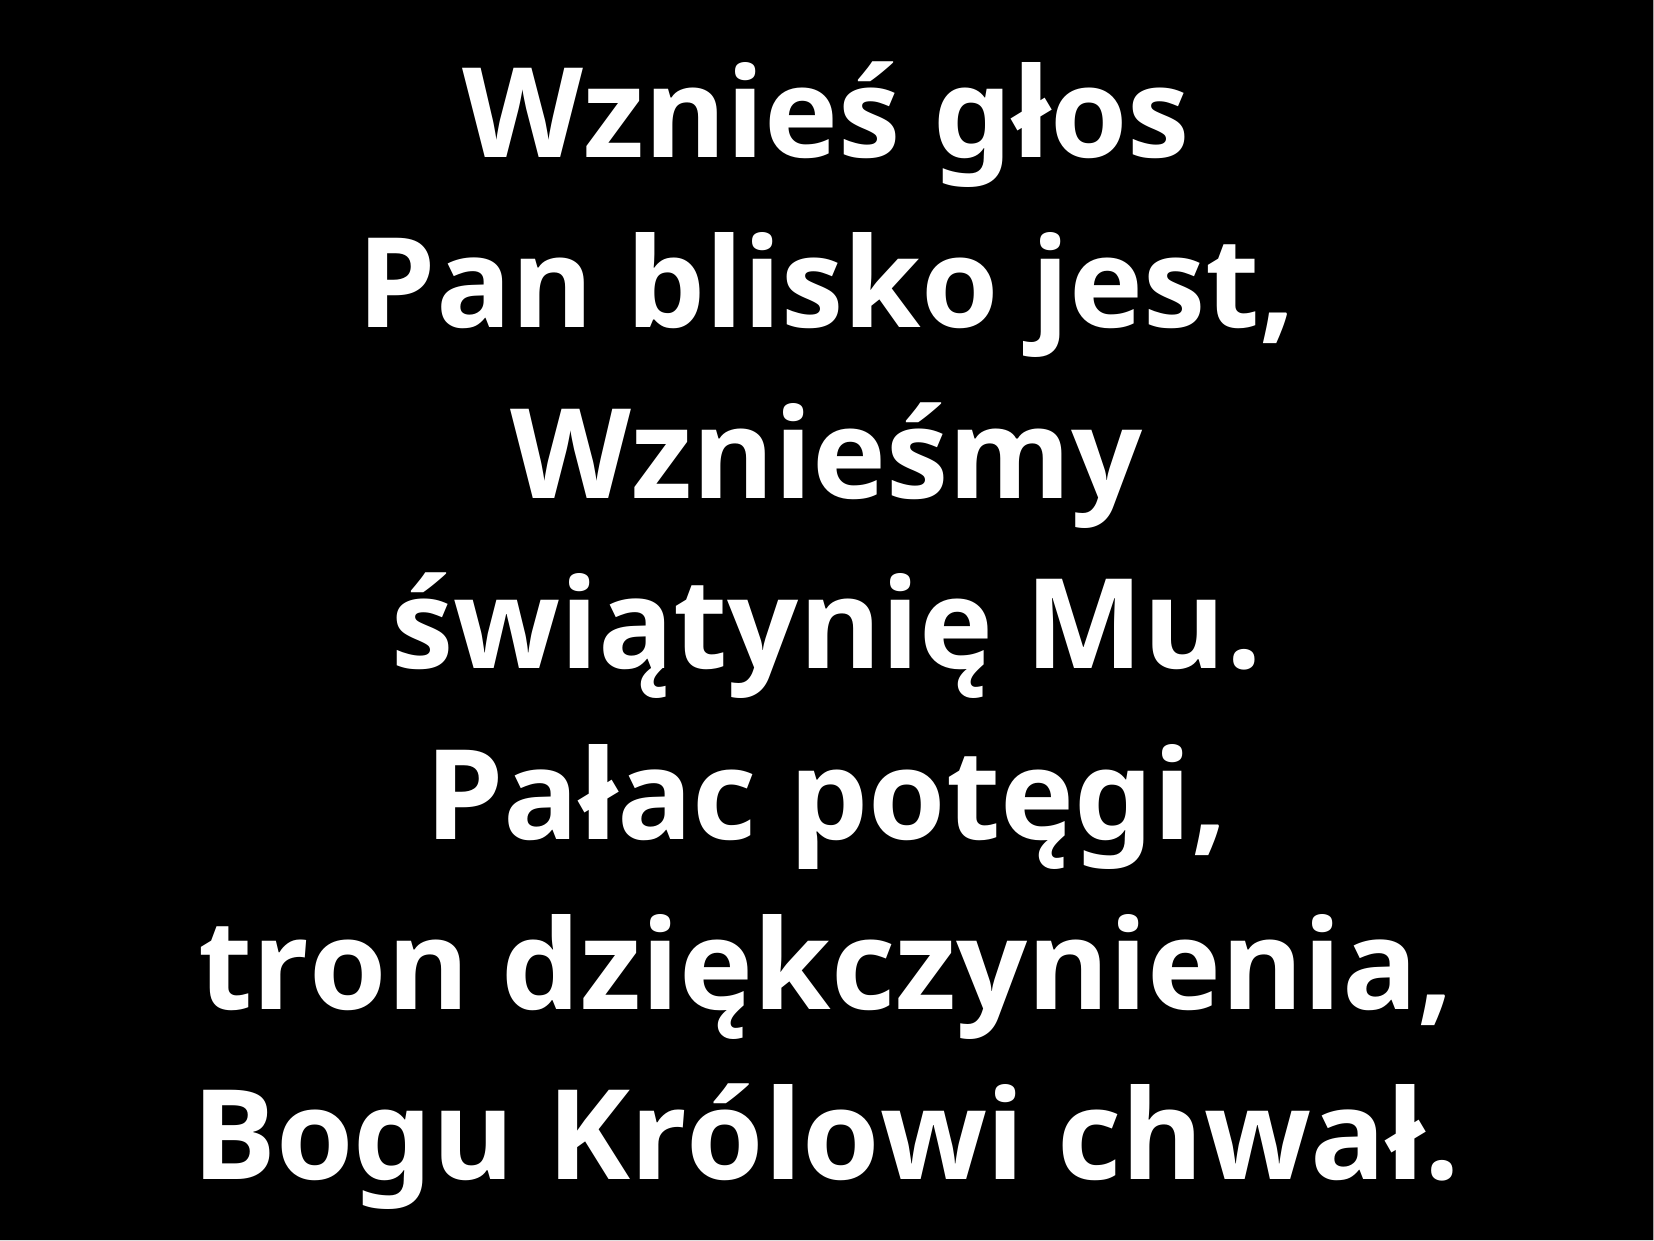

# Wznieś głos Pan blisko jest, Wznieśmy świątynię Mu. Pałac potęgi, tron dziękczynienia, Bogu Królowi chwał.